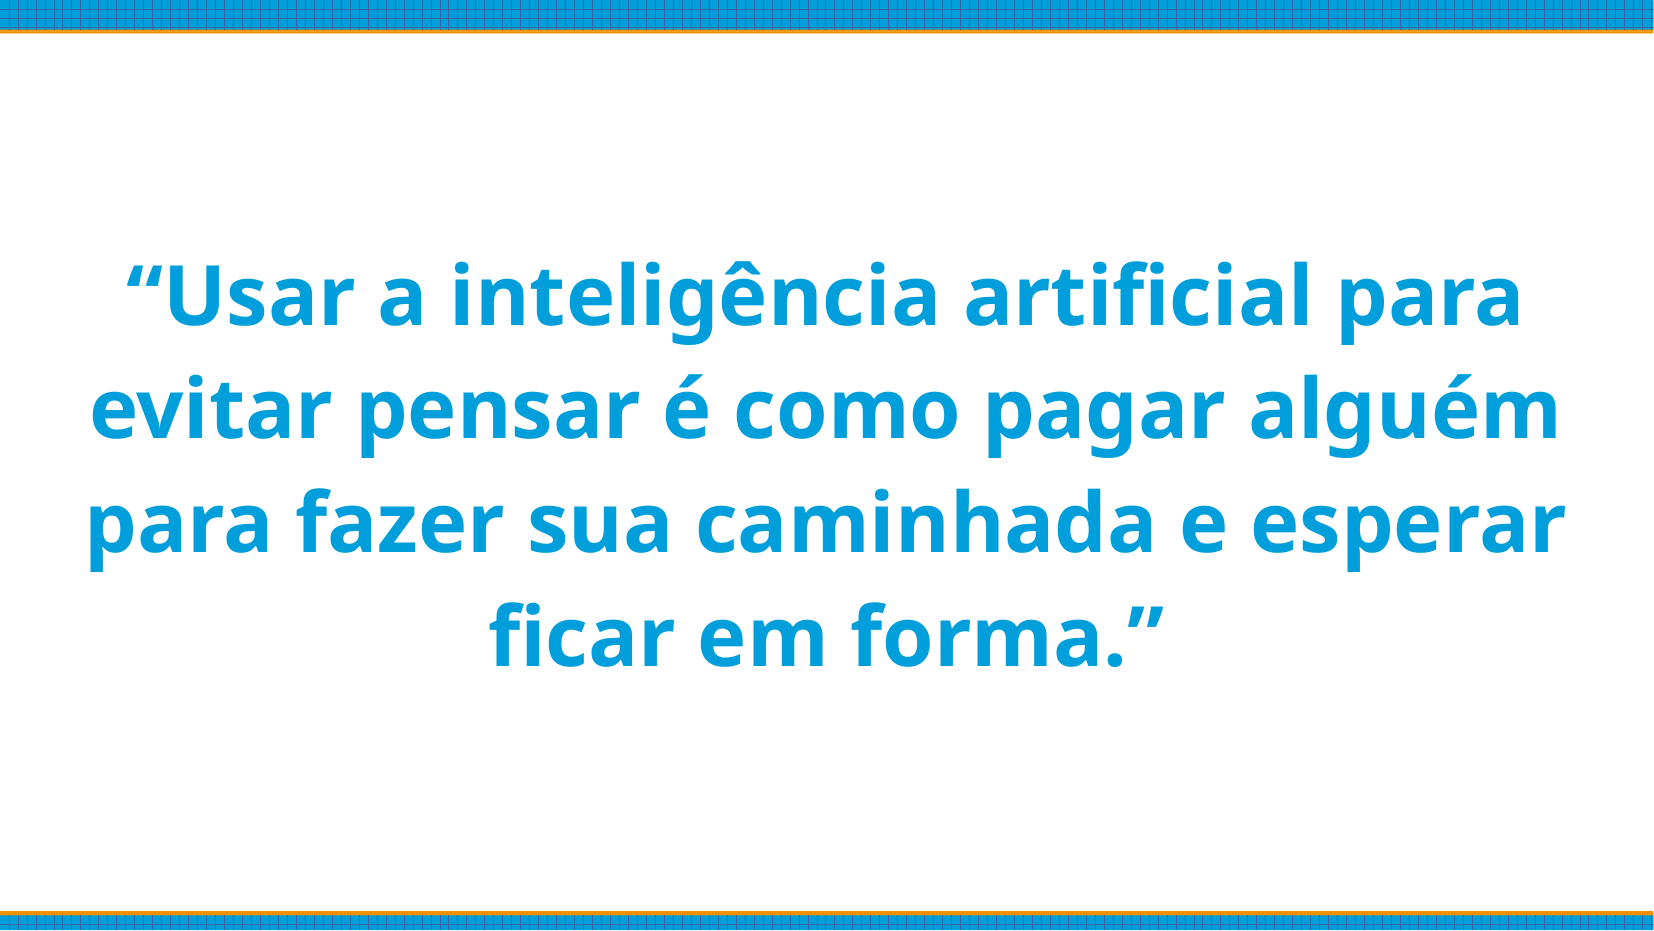

# “Usar a inteligência artificial para evitar pensar é como pagar alguém para fazer sua caminhada e esperar ficar em forma.”